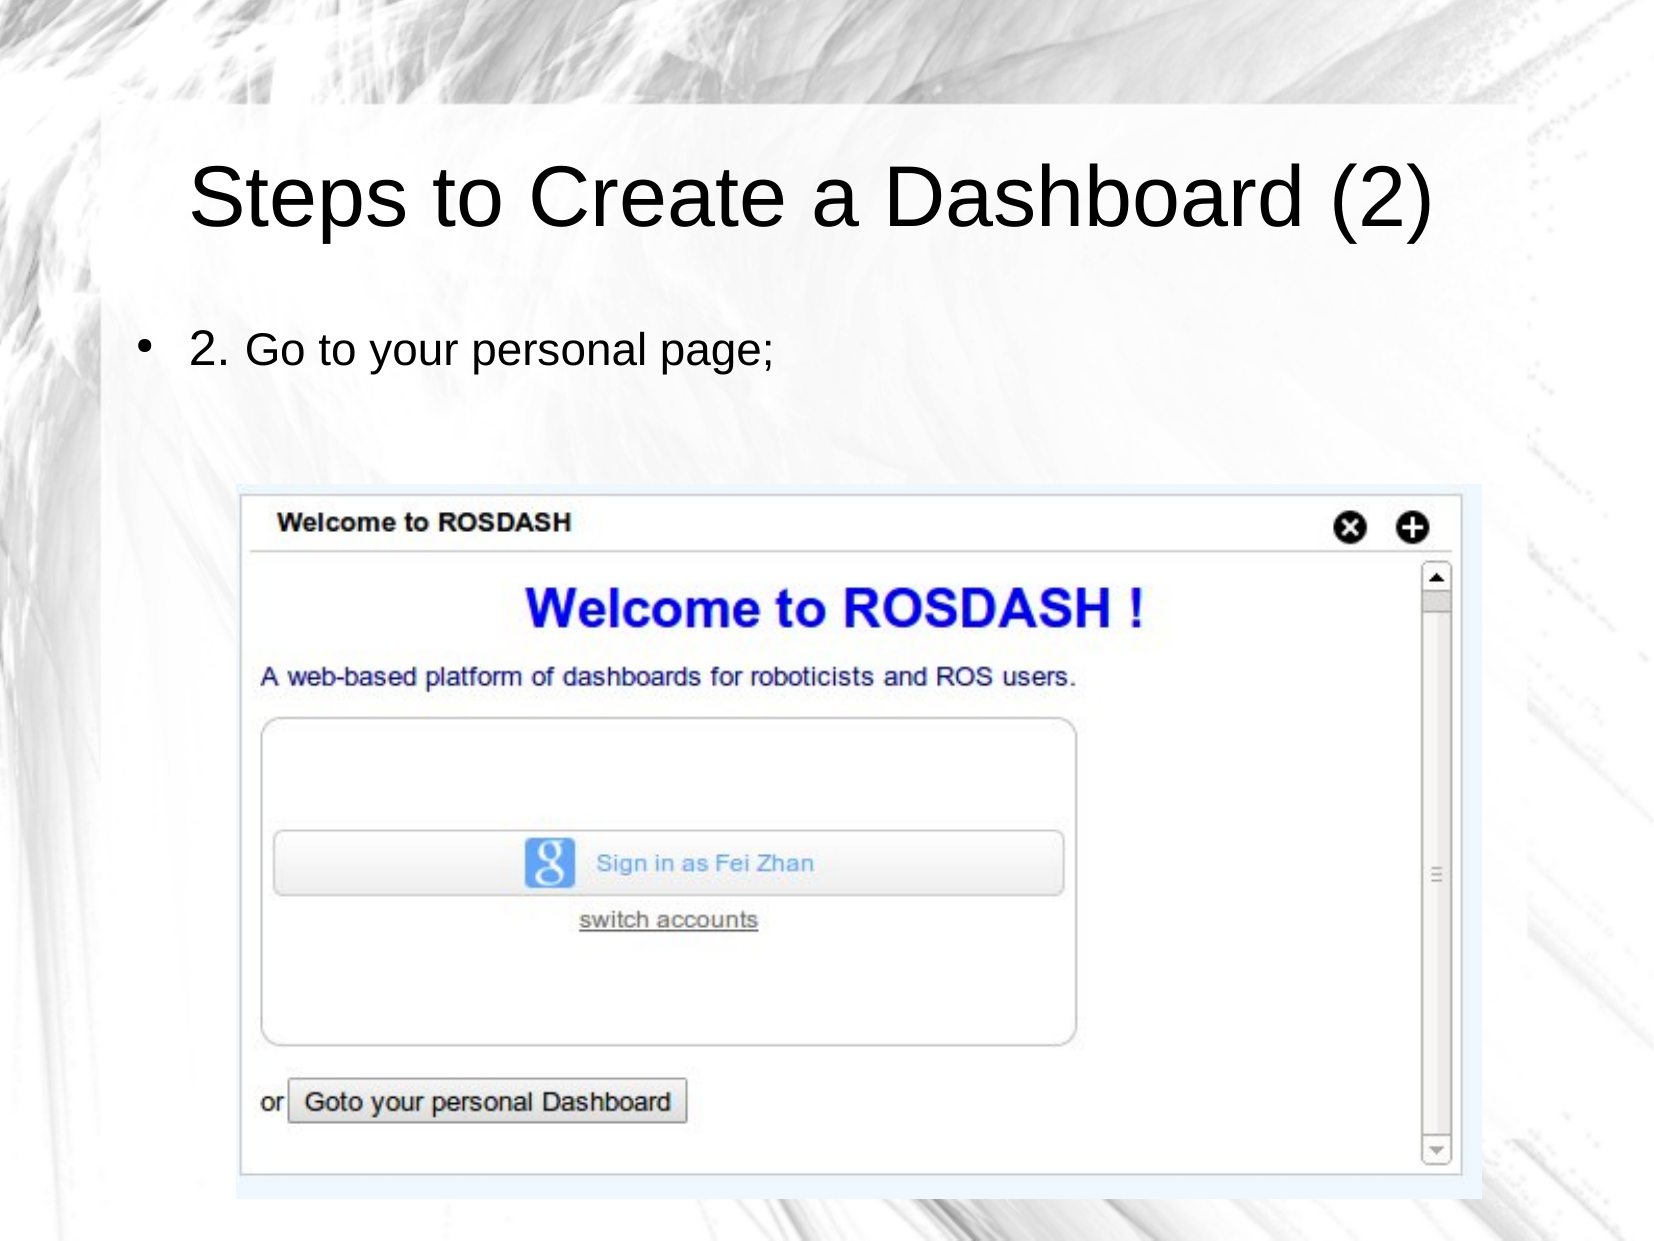

# Steps to Create a Dashboard (2)
2. Go to your personal page;